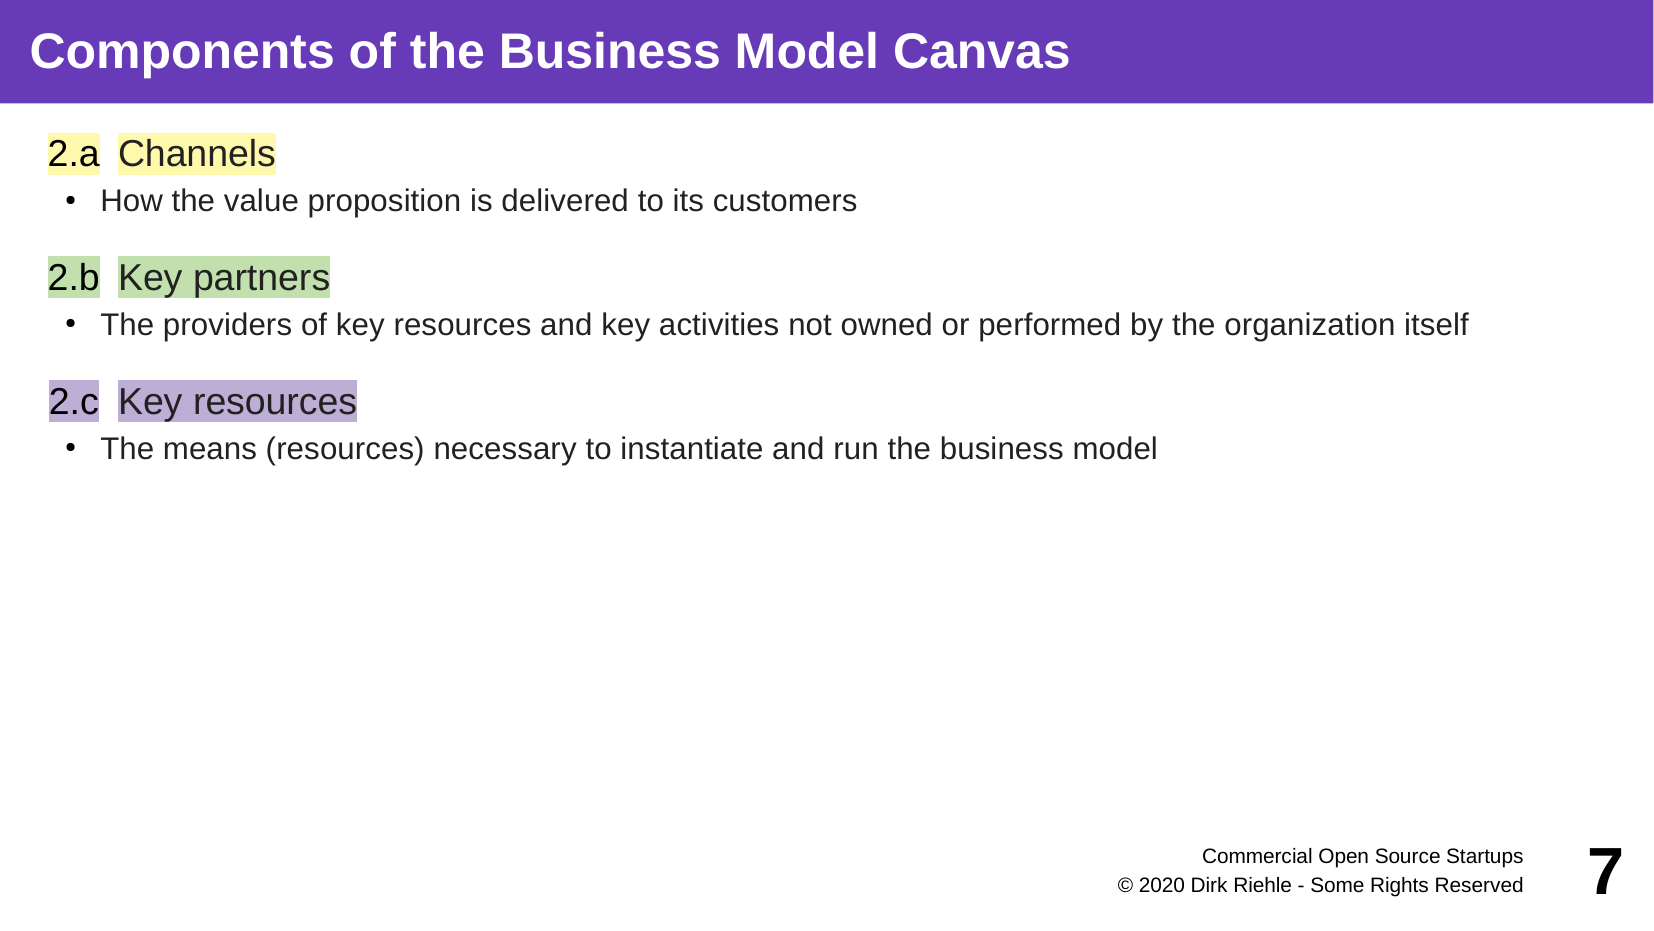

# Components of the Business Model Canvas
Channels
How the value proposition is delivered to its customers
Key partners
The providers of key resources and key activities not owned or performed by the organization itself
Key resources
The means (resources) necessary to instantiate and run the business model
Commercial Open Source Startups
7
© 2020 Dirk Riehle - Some Rights Reserved